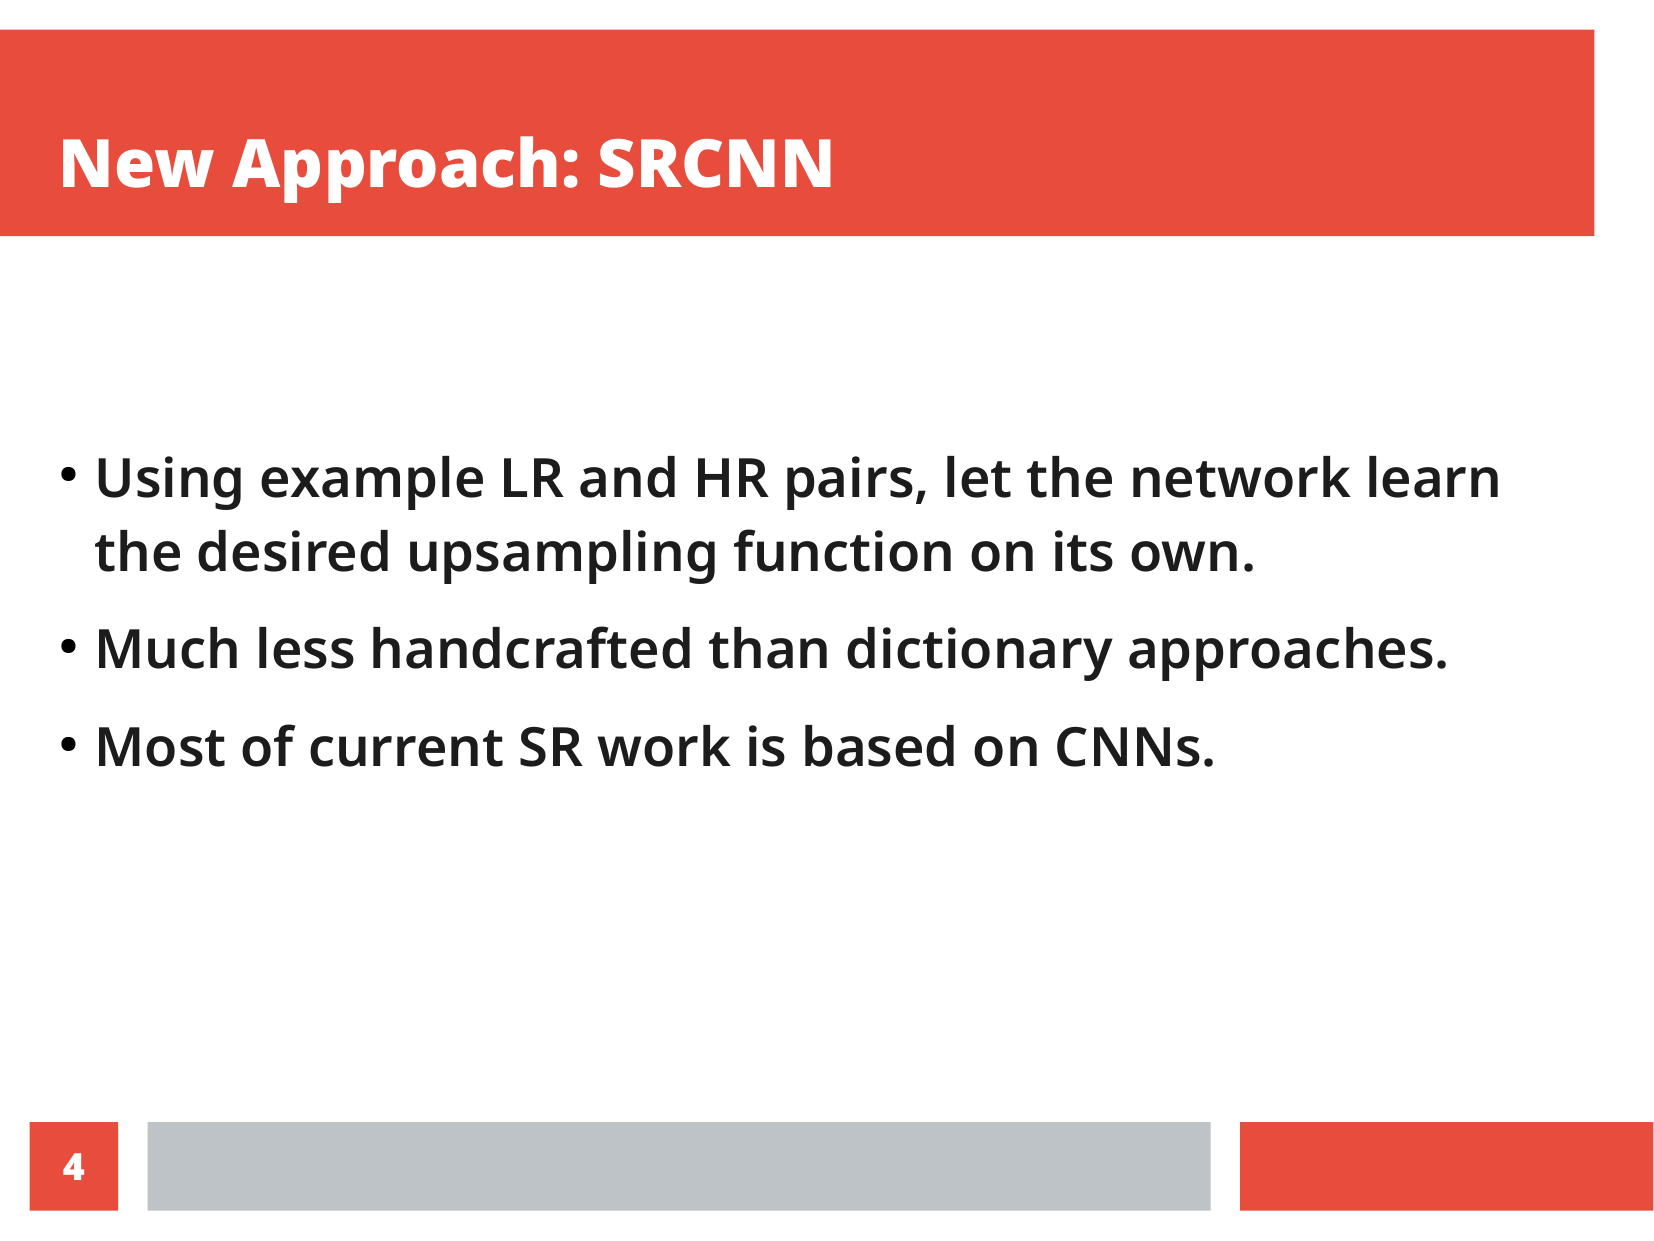

# New Approach: SRCNN
Using example LR and HR pairs, let the network learn the desired upsampling function on its own.
Much less handcrafted than dictionary approaches.
Most of current SR work is based on CNNs.
4